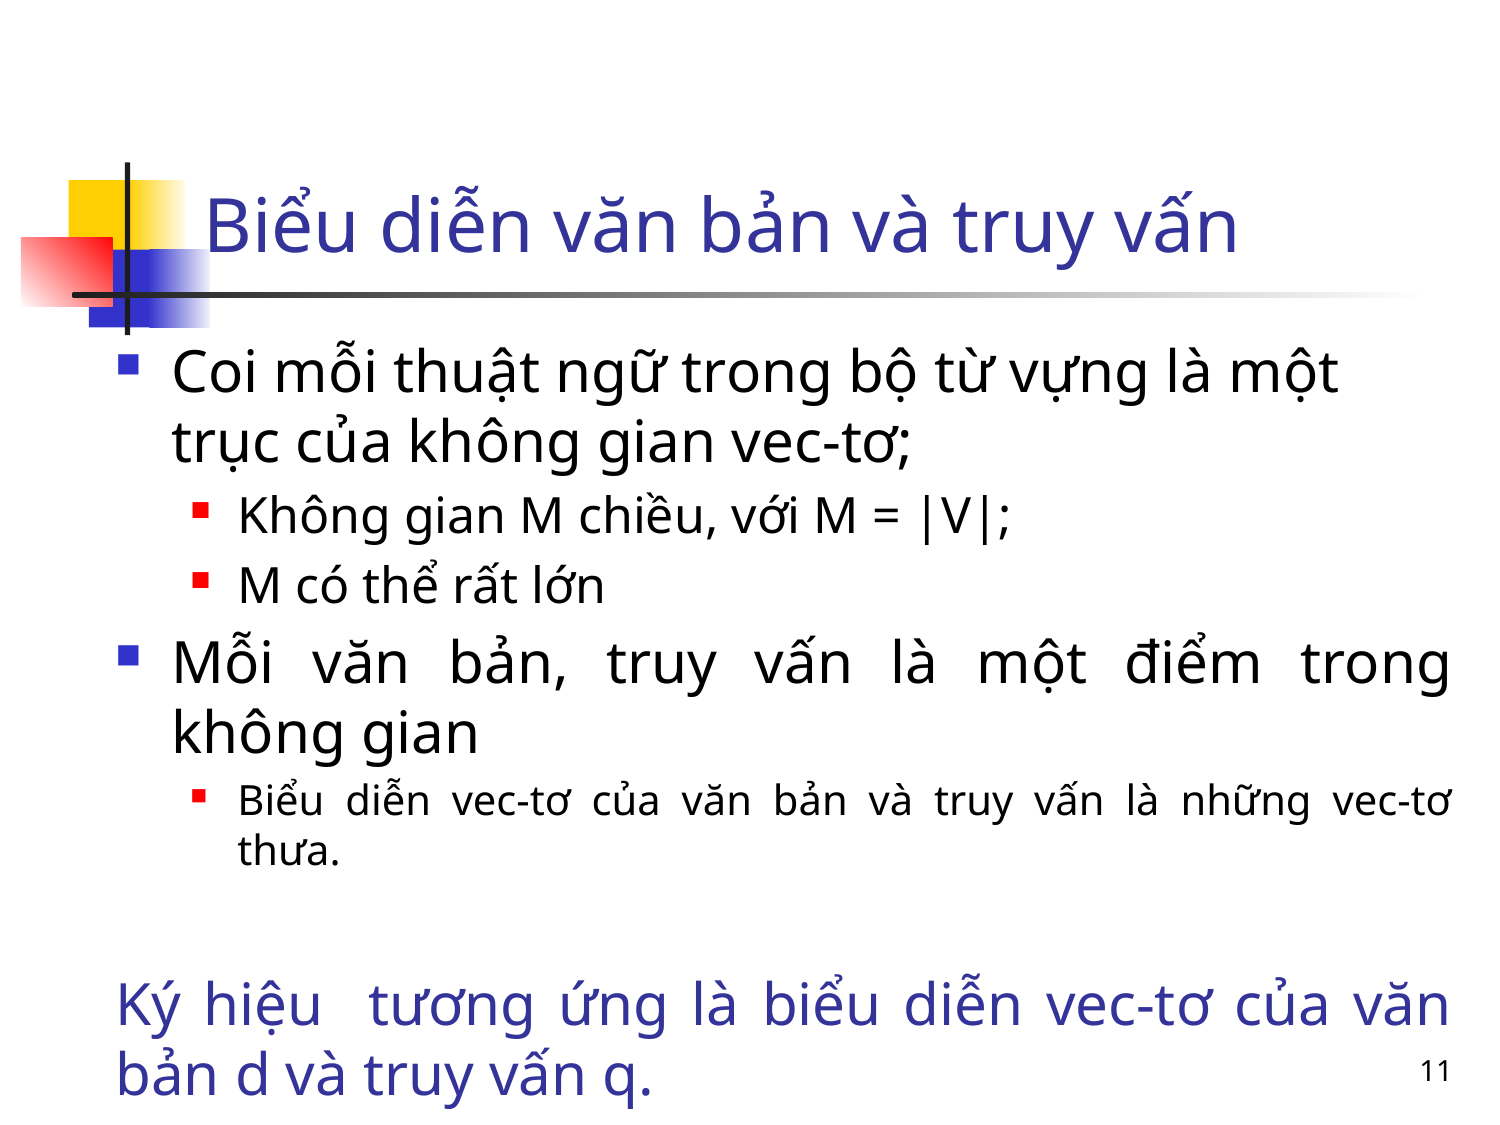

# Biểu diễn văn bản và truy vấn
Coi mỗi thuật ngữ trong bộ từ vựng là một trục của không gian vec-tơ;
Không gian M chiều, với M = |V|;
M có thể rất lớn
Mỗi văn bản, truy vấn là một điểm trong không gian
Biểu diễn vec-tơ của văn bản và truy vấn là những vec-tơ thưa.
Ký hiệu tương ứng là biểu diễn vec-tơ của văn bản d và truy vấn q.